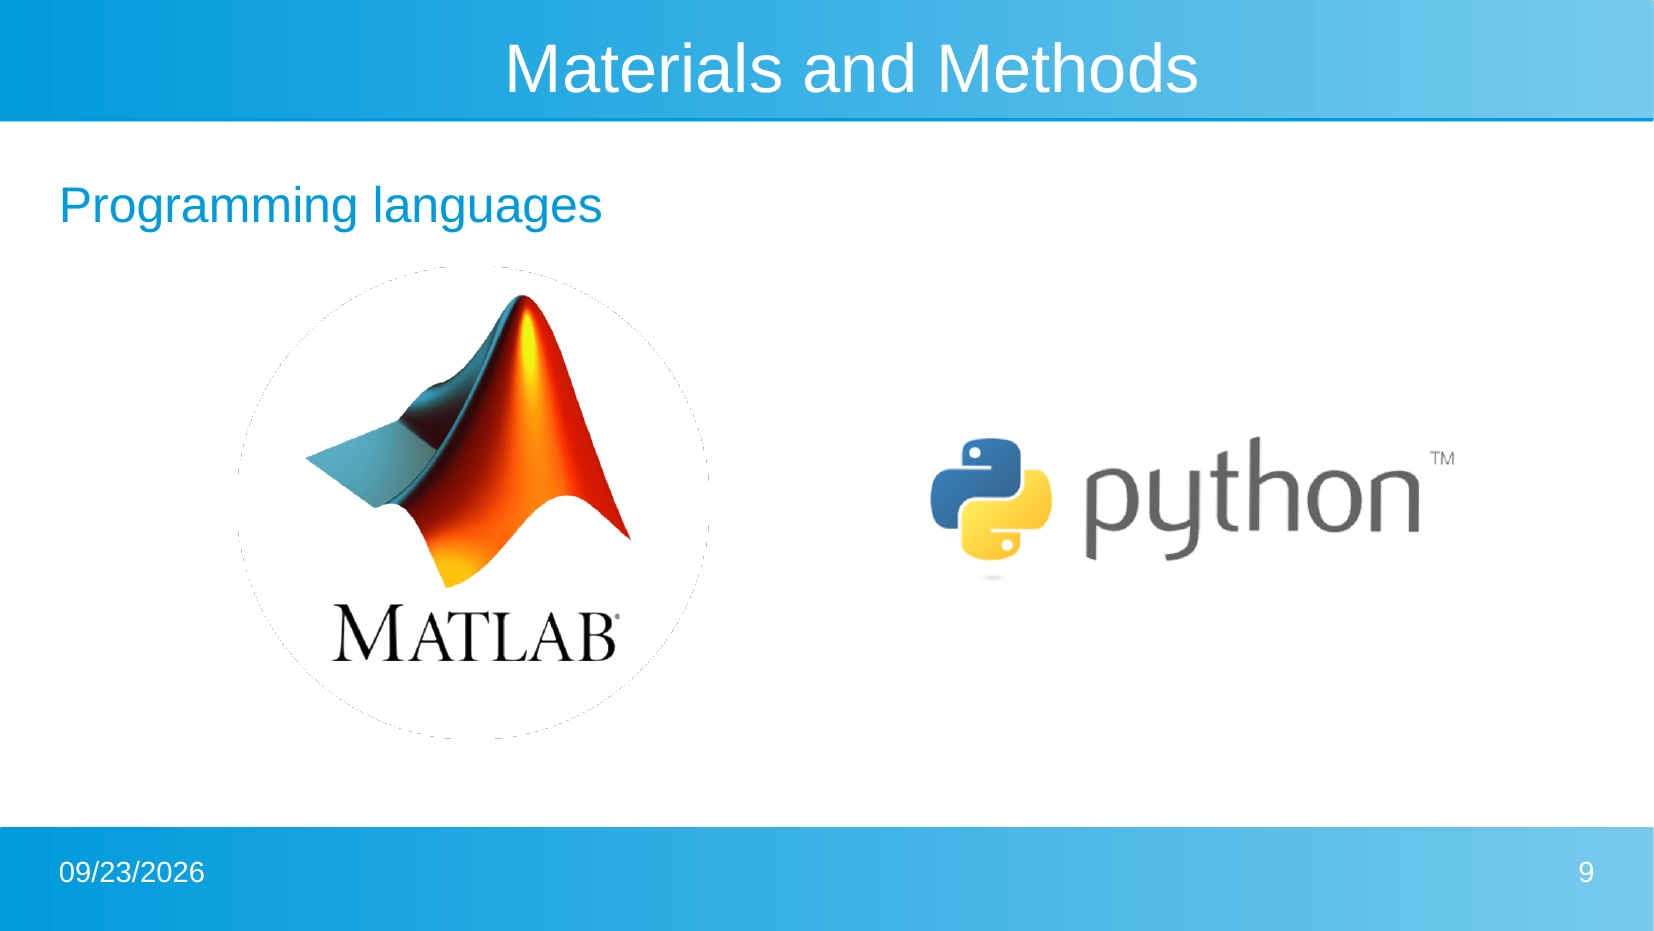

# Materials and Methods
Programming languages
9